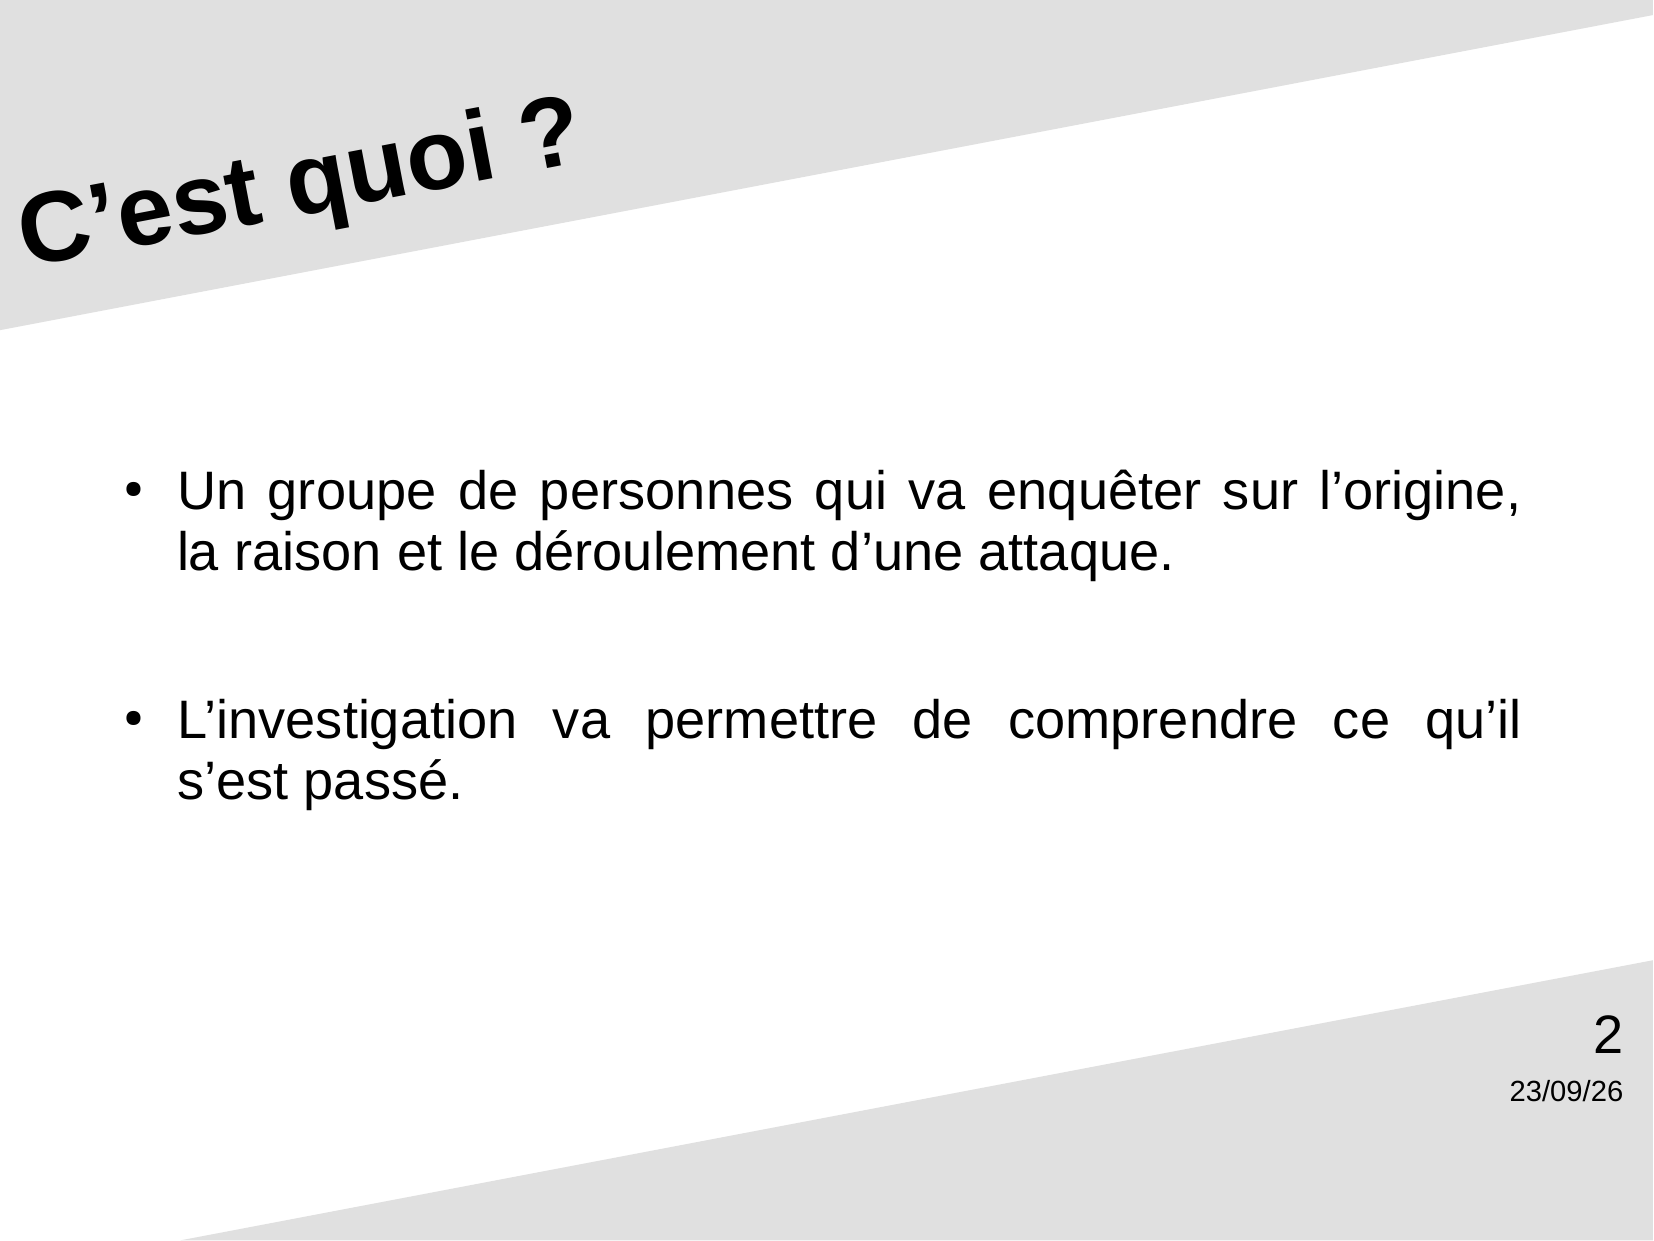

# C’est quoi ?
Un groupe de personnes qui va enquêter sur l’origine, la raison et le déroulement d’une attaque.
L’investigation va permettre de comprendre ce qu’il s’est passé.
2